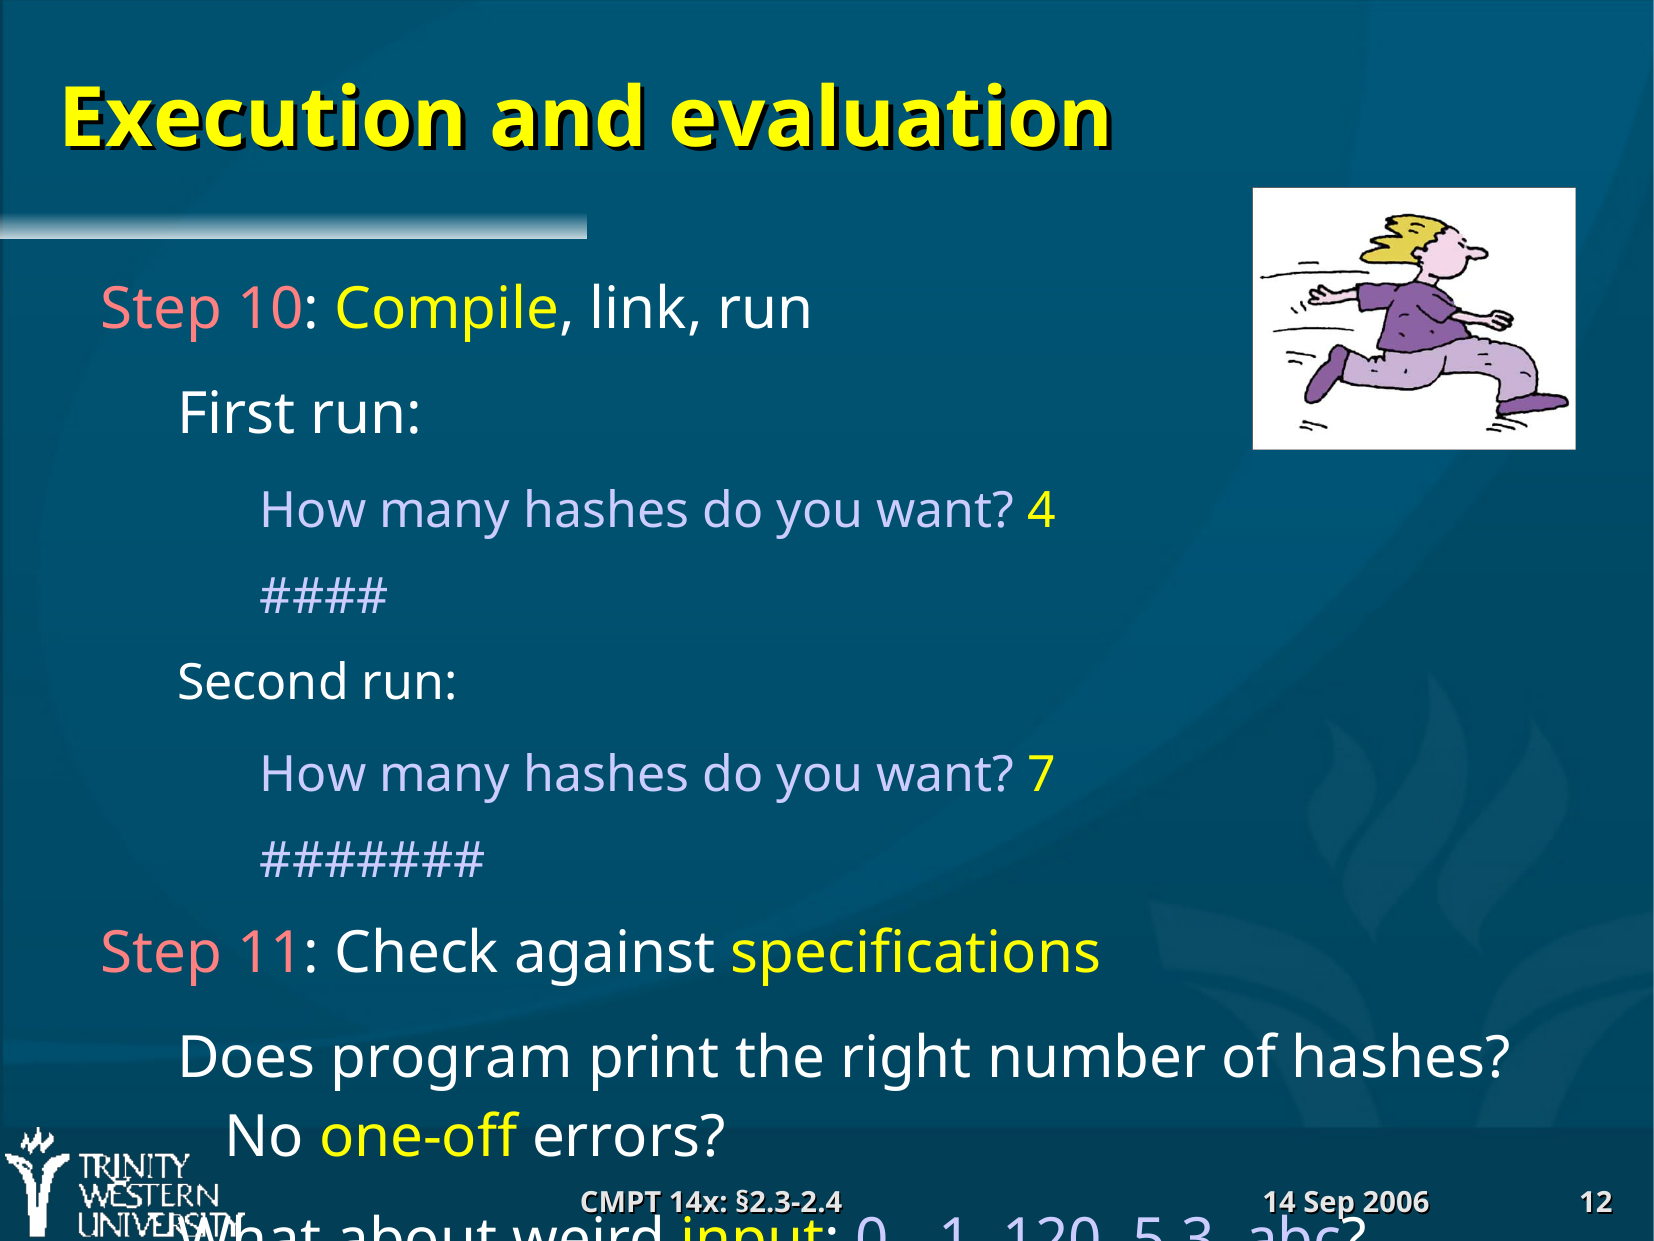

# Execution and evaluation
Step 10: Compile, link, run
First run:
How many hashes do you want? 4
####
Second run:
How many hashes do you want? 7
#######
Step 11: Check against specifications
Does program print the right number of hashes? No one-off errors?
What about weird input: 0, -1, 120, 5.3, abc?
CMPT 14x: §2.3-2.4
14 Sep 2006
12